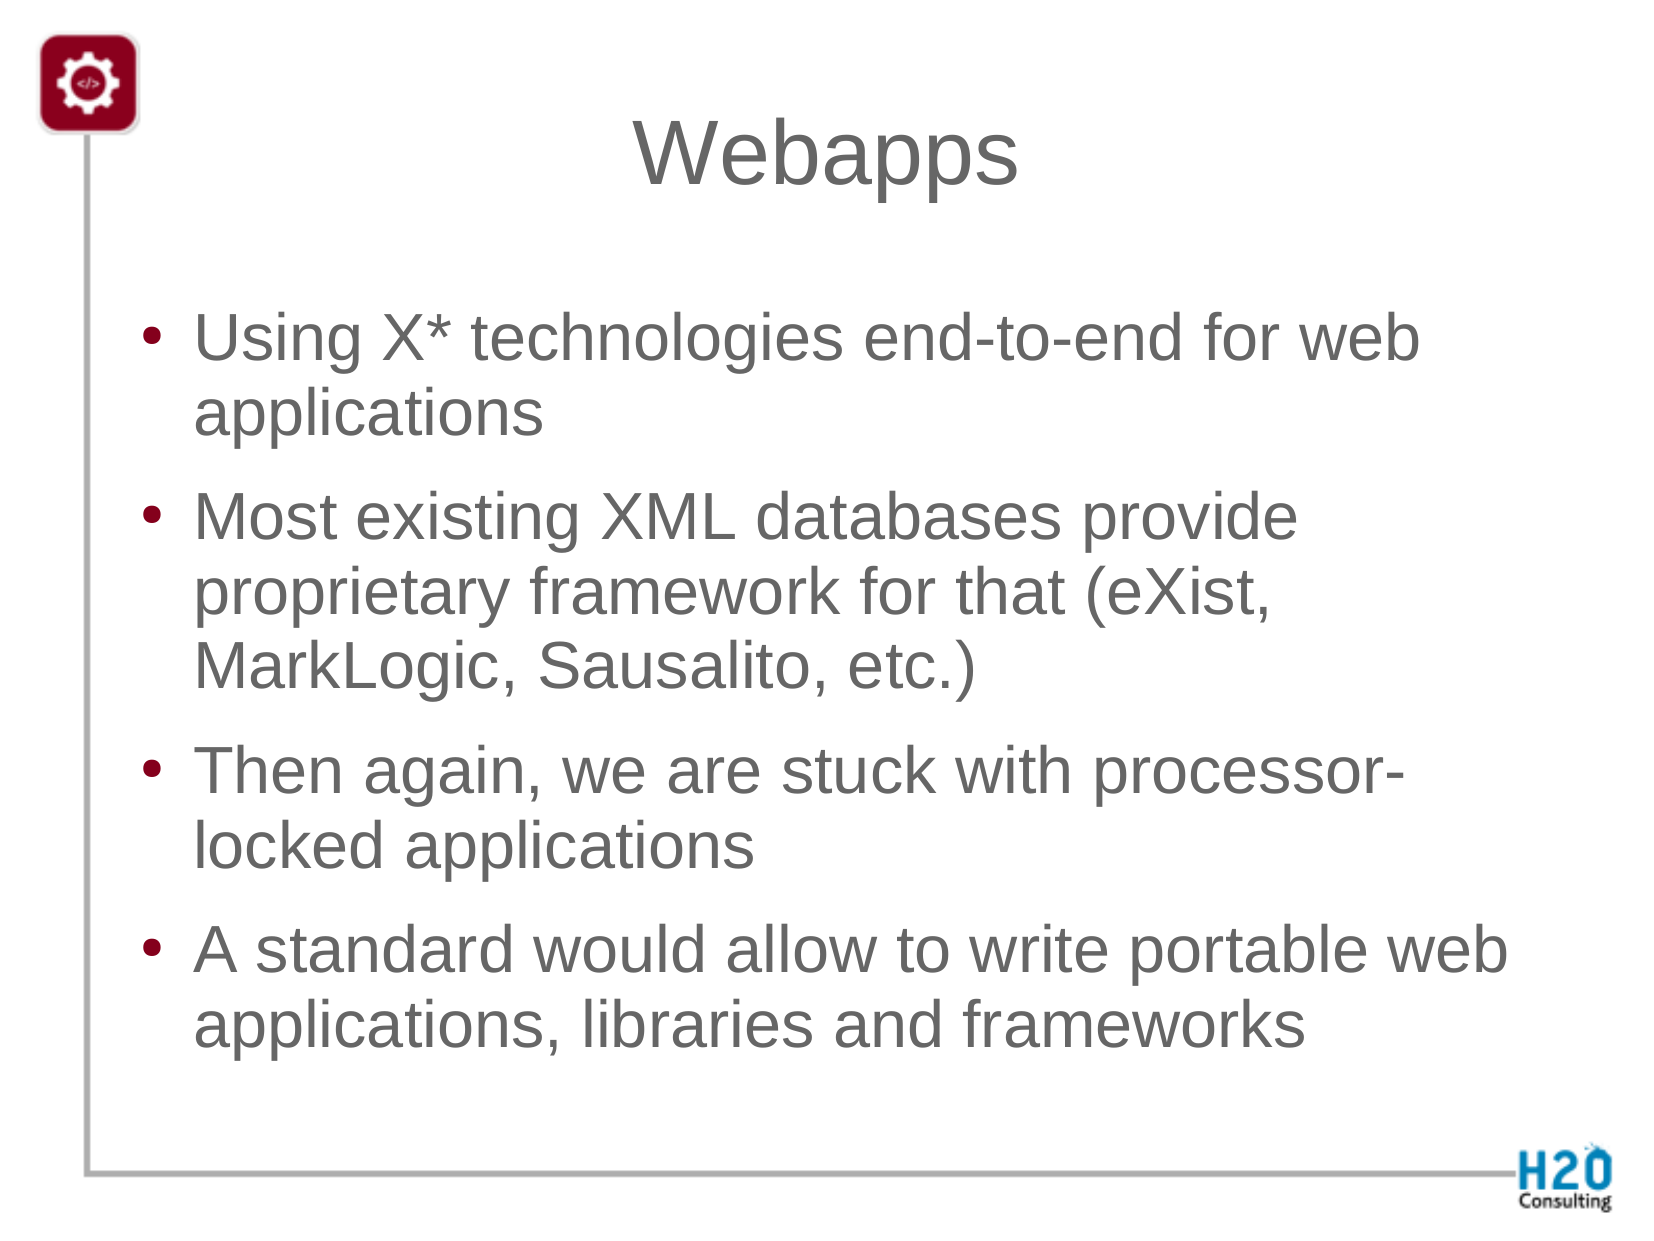

# Webapps
Using X* technologies end-to-end for web applications
Most existing XML databases provide proprietary framework for that (eXist, MarkLogic, Sausalito, etc.)
Then again, we are stuck with processor-locked applications
A standard would allow to write portable web applications, libraries and frameworks